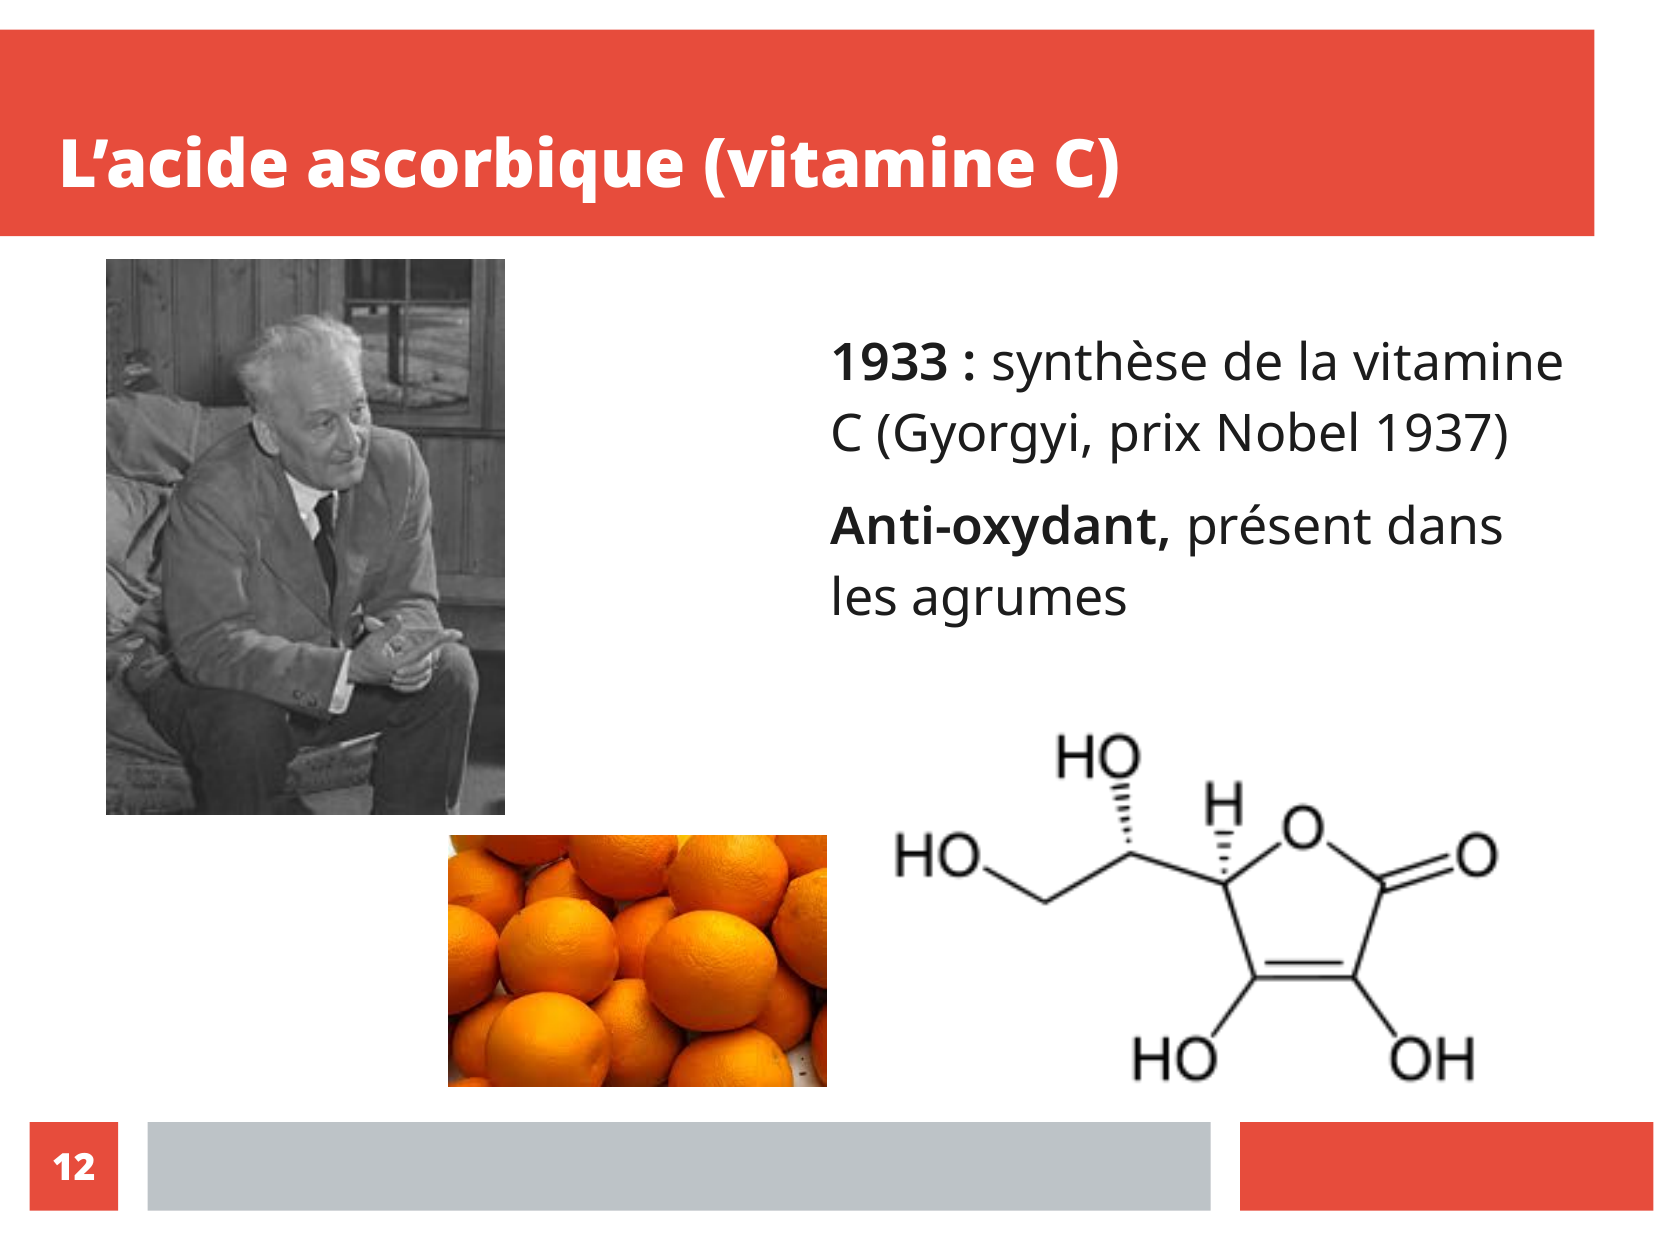

# L’acide ascorbique (vitamine C)
1933 : synthèse de la vitamine C (Gyorgyi, prix Nobel 1937)
Anti-oxydant, présent dans les agrumes
12